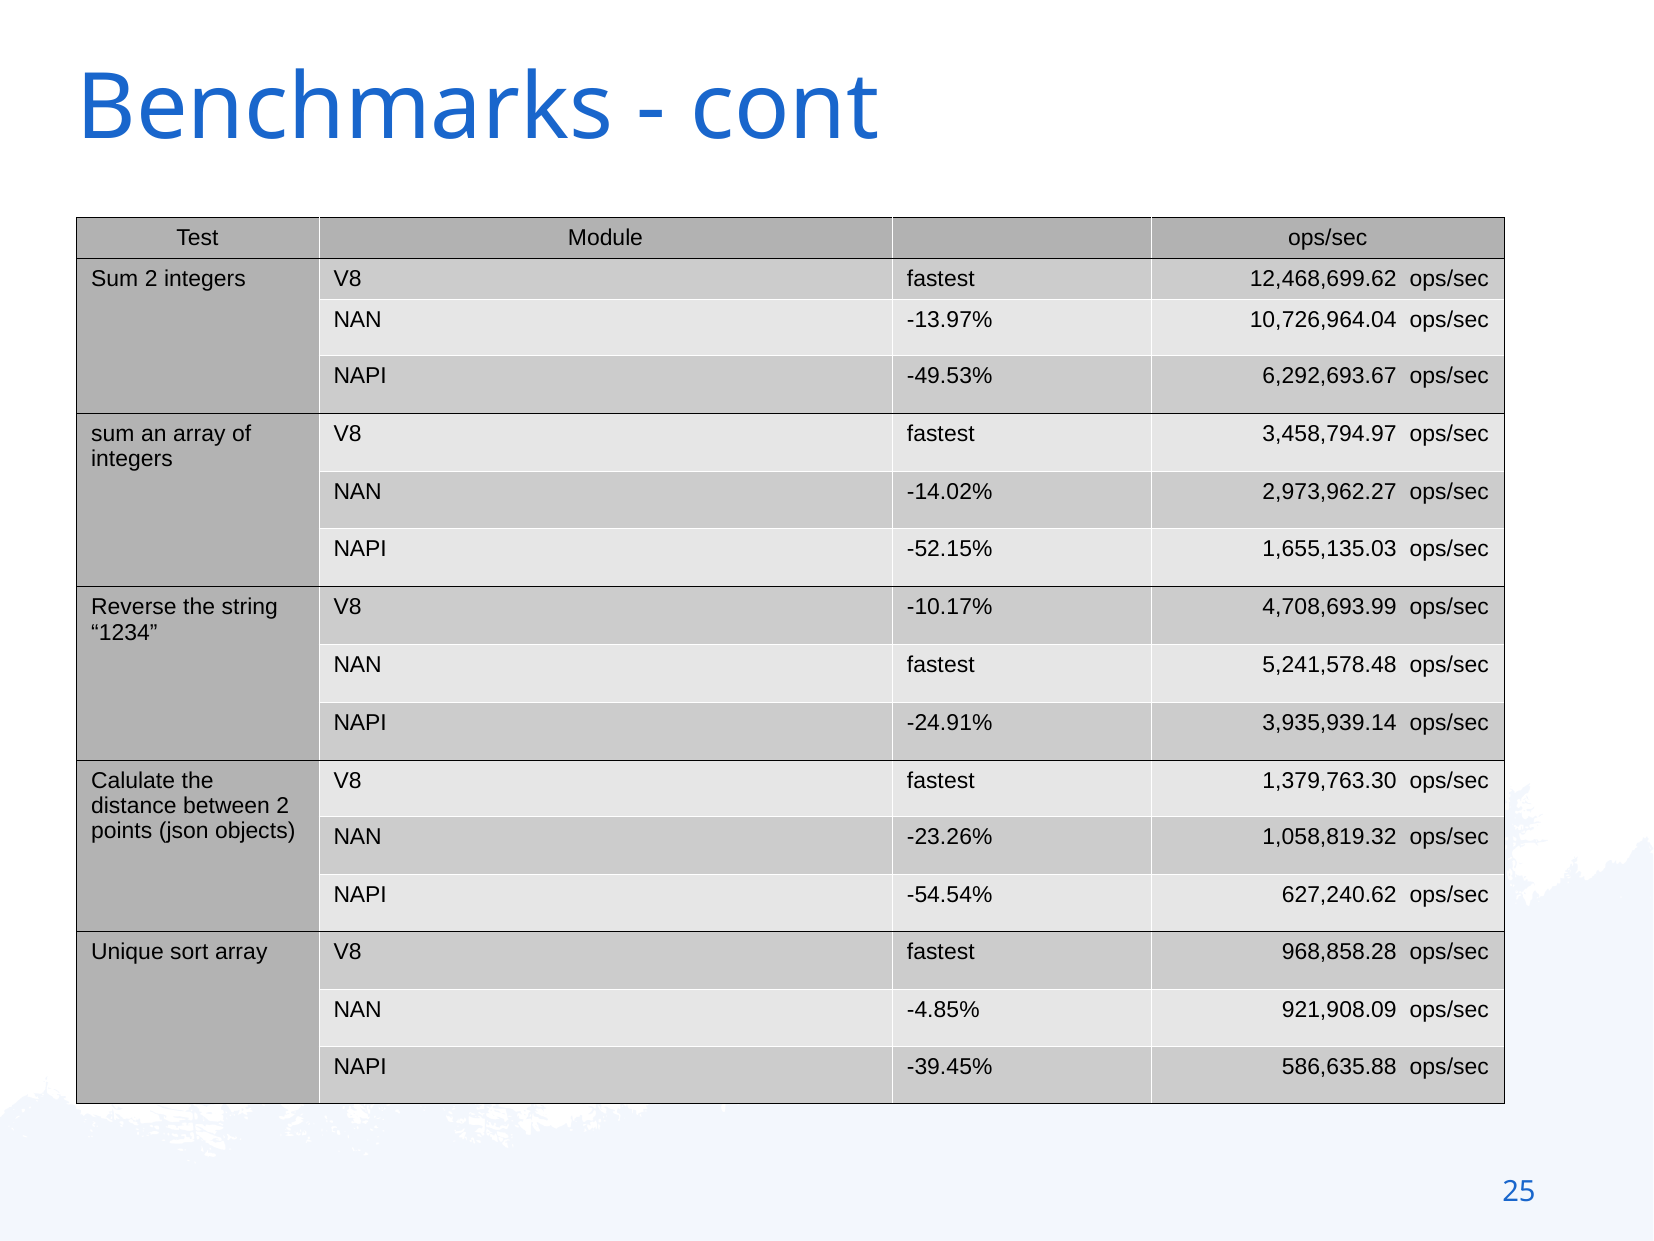

# Benchmarks - cont
| Test | Module | | ops/sec |
| --- | --- | --- | --- |
| Sum 2 integers | V8 | fastest | 12,468,699.62 ops/sec |
| | NAN | -13.97% | 10,726,964.04 ops/sec |
| | NAPI | -49.53% | 6,292,693.67 ops/sec |
| sum an array of integers | V8 | fastest | 3,458,794.97 ops/sec |
| | NAN | -14.02% | 2,973,962.27 ops/sec |
| | NAPI | -52.15% | 1,655,135.03 ops/sec |
| Reverse the string “1234” | V8 | -10.17% | 4,708,693.99 ops/sec |
| | NAN | fastest | 5,241,578.48 ops/sec |
| | NAPI | -24.91% | 3,935,939.14 ops/sec |
| Calulate the distance between 2 points (json objects) | V8 | fastest | 1,379,763.30 ops/sec |
| | NAN | -23.26% | 1,058,819.32 ops/sec |
| | NAPI | -54.54% | 627,240.62 ops/sec |
| Unique sort array | V8 | fastest | 968,858.28 ops/sec |
| | NAN | -4.85% | 921,908.09 ops/sec |
| | NAPI | -39.45% | 586,635.88 ops/sec |
25